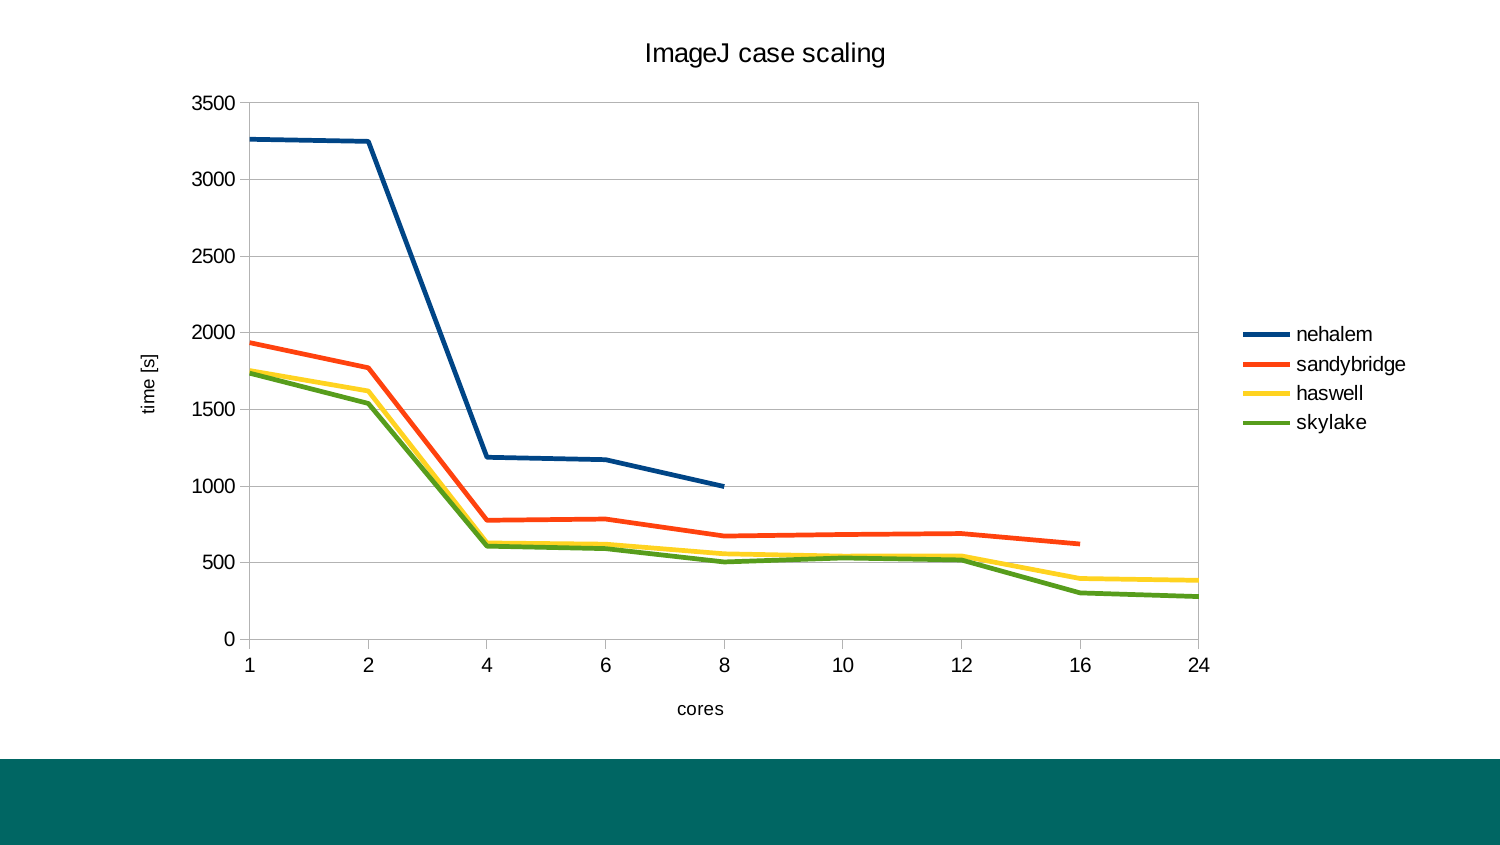

### Chart: ImageJ case scaling
| Category | nehalem | sandybridge | haswell | skylake |
|---|---|---|---|---|
| 1 | 3263.0 | 1936.0 | 1754.0 | 1737.0 |
| 2 | 3249.0 | 1772.0 | 1620.0 | 1539.0 |
| 4 | 1188.0 | 777.0 | 629.0 | 608.0 |
| 6 | 1172.0 | 785.0 | 621.0 | 592.0 |
| 8 | 997.0 | 674.0 | 558.0 | 505.0 |
| 10 | None | 684.0 | 543.0 | 531.0 |
| 12 | None | 690.0 | 544.0 | 518.0 |
| 16 | None | 622.0 | 397.0 | 303.0 |
| 24 | None | None | 385.0 | 279.0 |